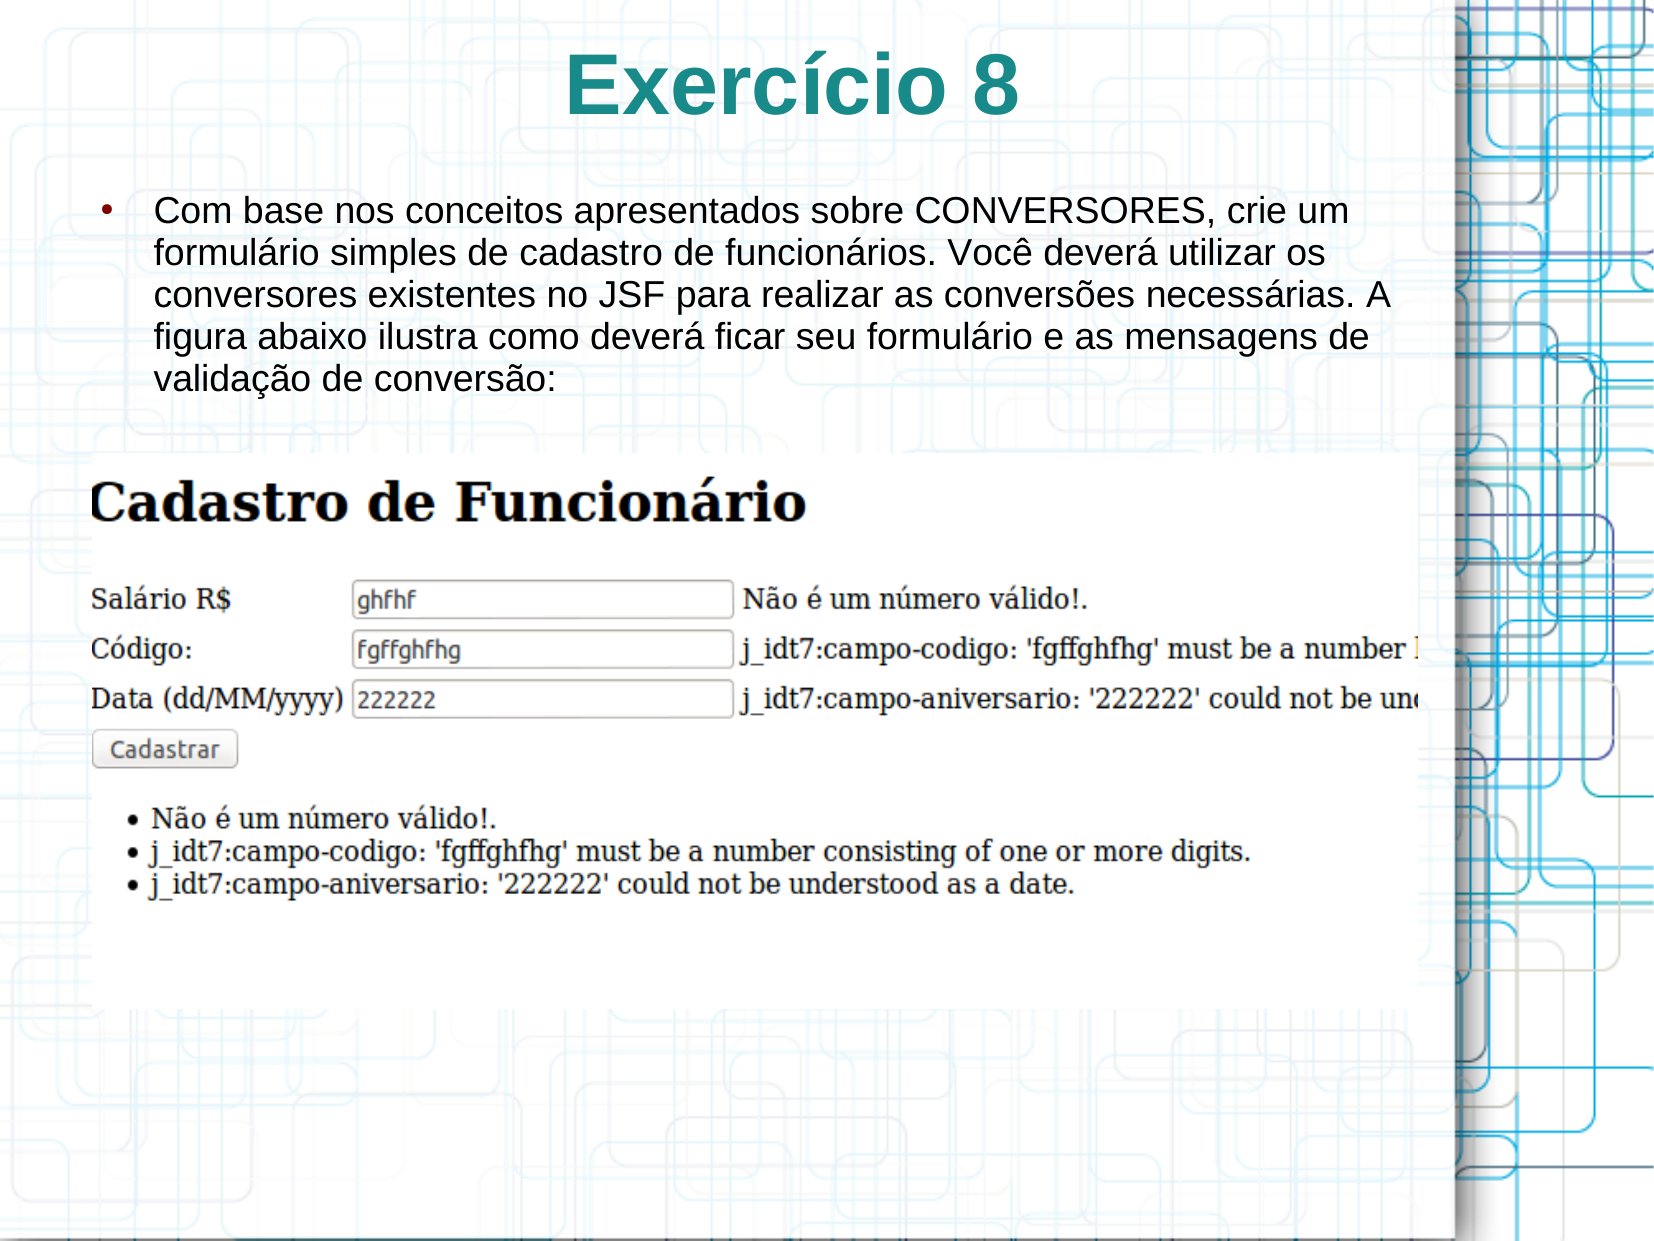

Exercício 8
Com base nos conceitos apresentados sobre CONVERSORES, crie um formulário simples de cadastro de funcionários. Você deverá utilizar os conversores existentes no JSF para realizar as conversões necessárias. A figura abaixo ilustra como deverá ficar seu formulário e as mensagens de validação de conversão:
#